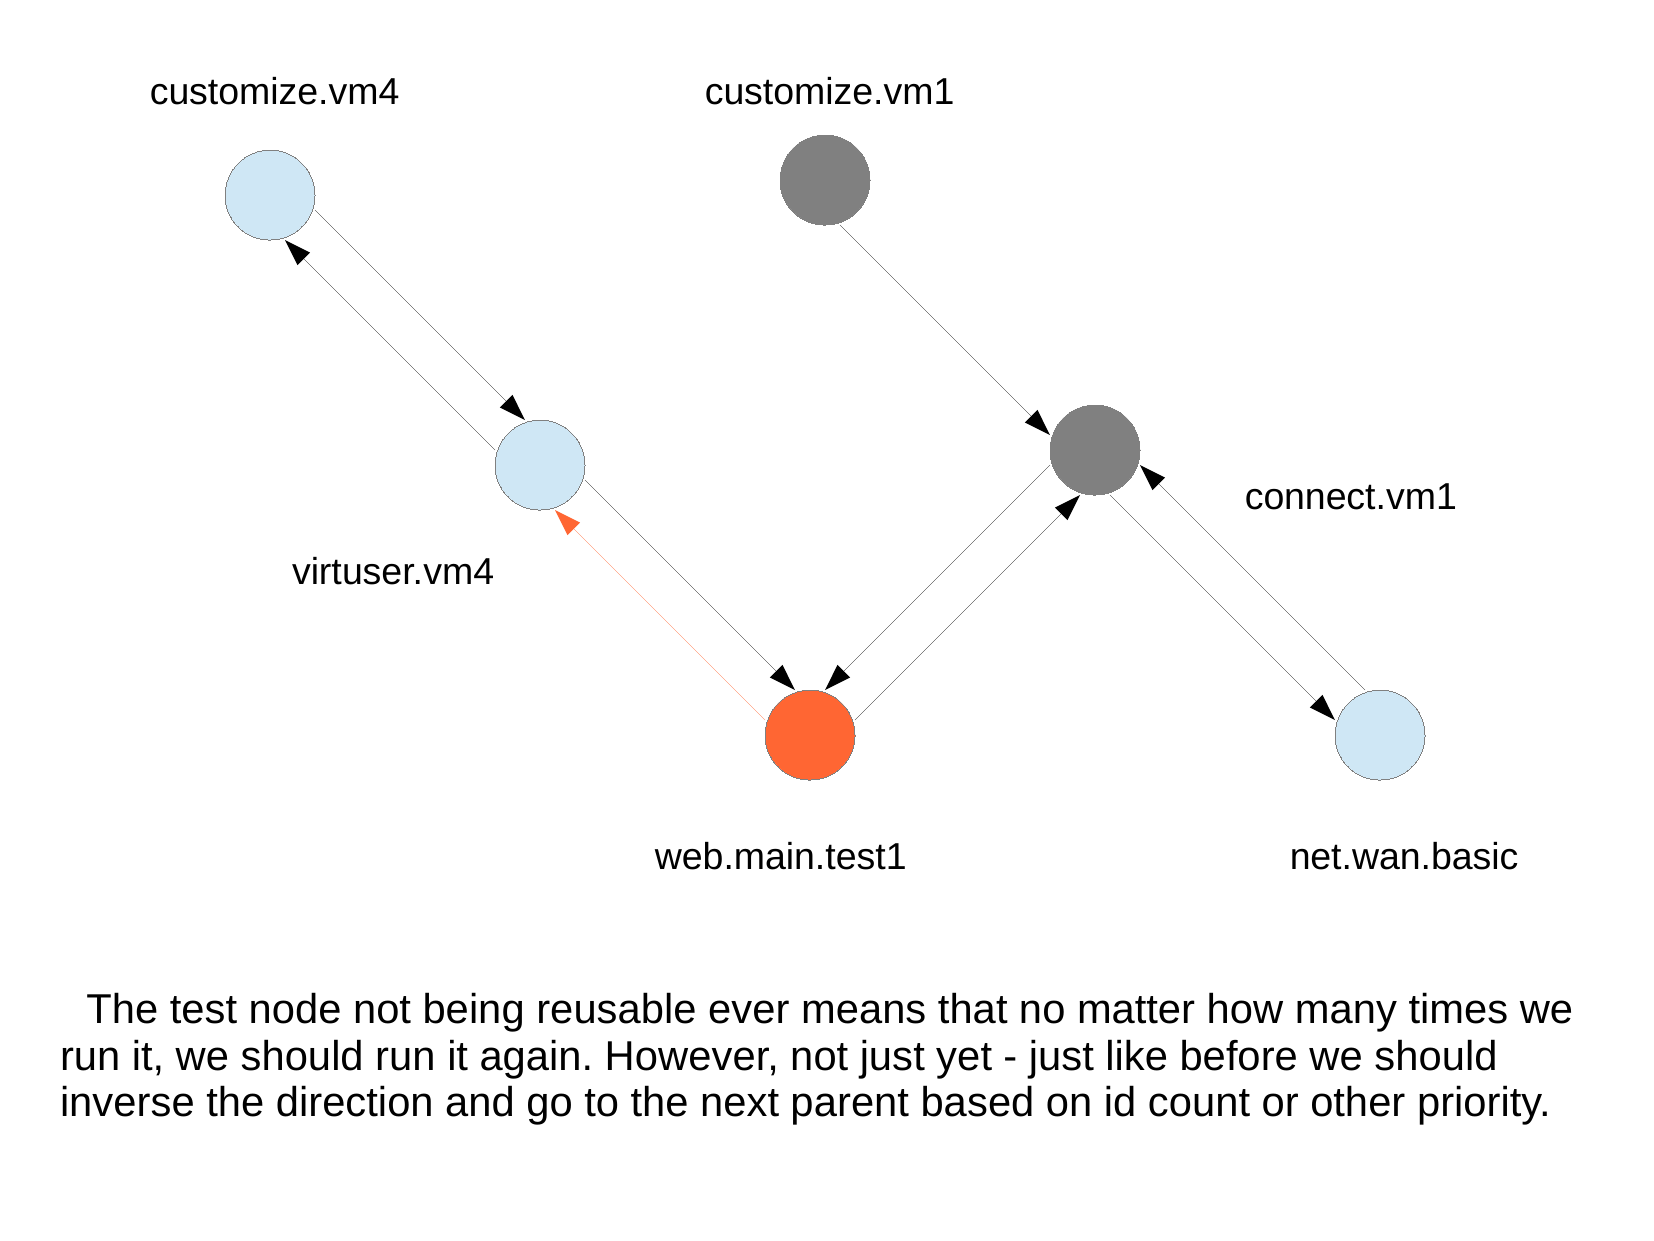

customize.vm4
customize.vm1
connect.vm1
virtuser.vm4
web.main.test1
net.wan.basic
 The test node not being reusable ever means that no matter how many times we run it, we should run it again. However, not just yet - just like before we should inverse the direction and go to the next parent based on id count or other priority.